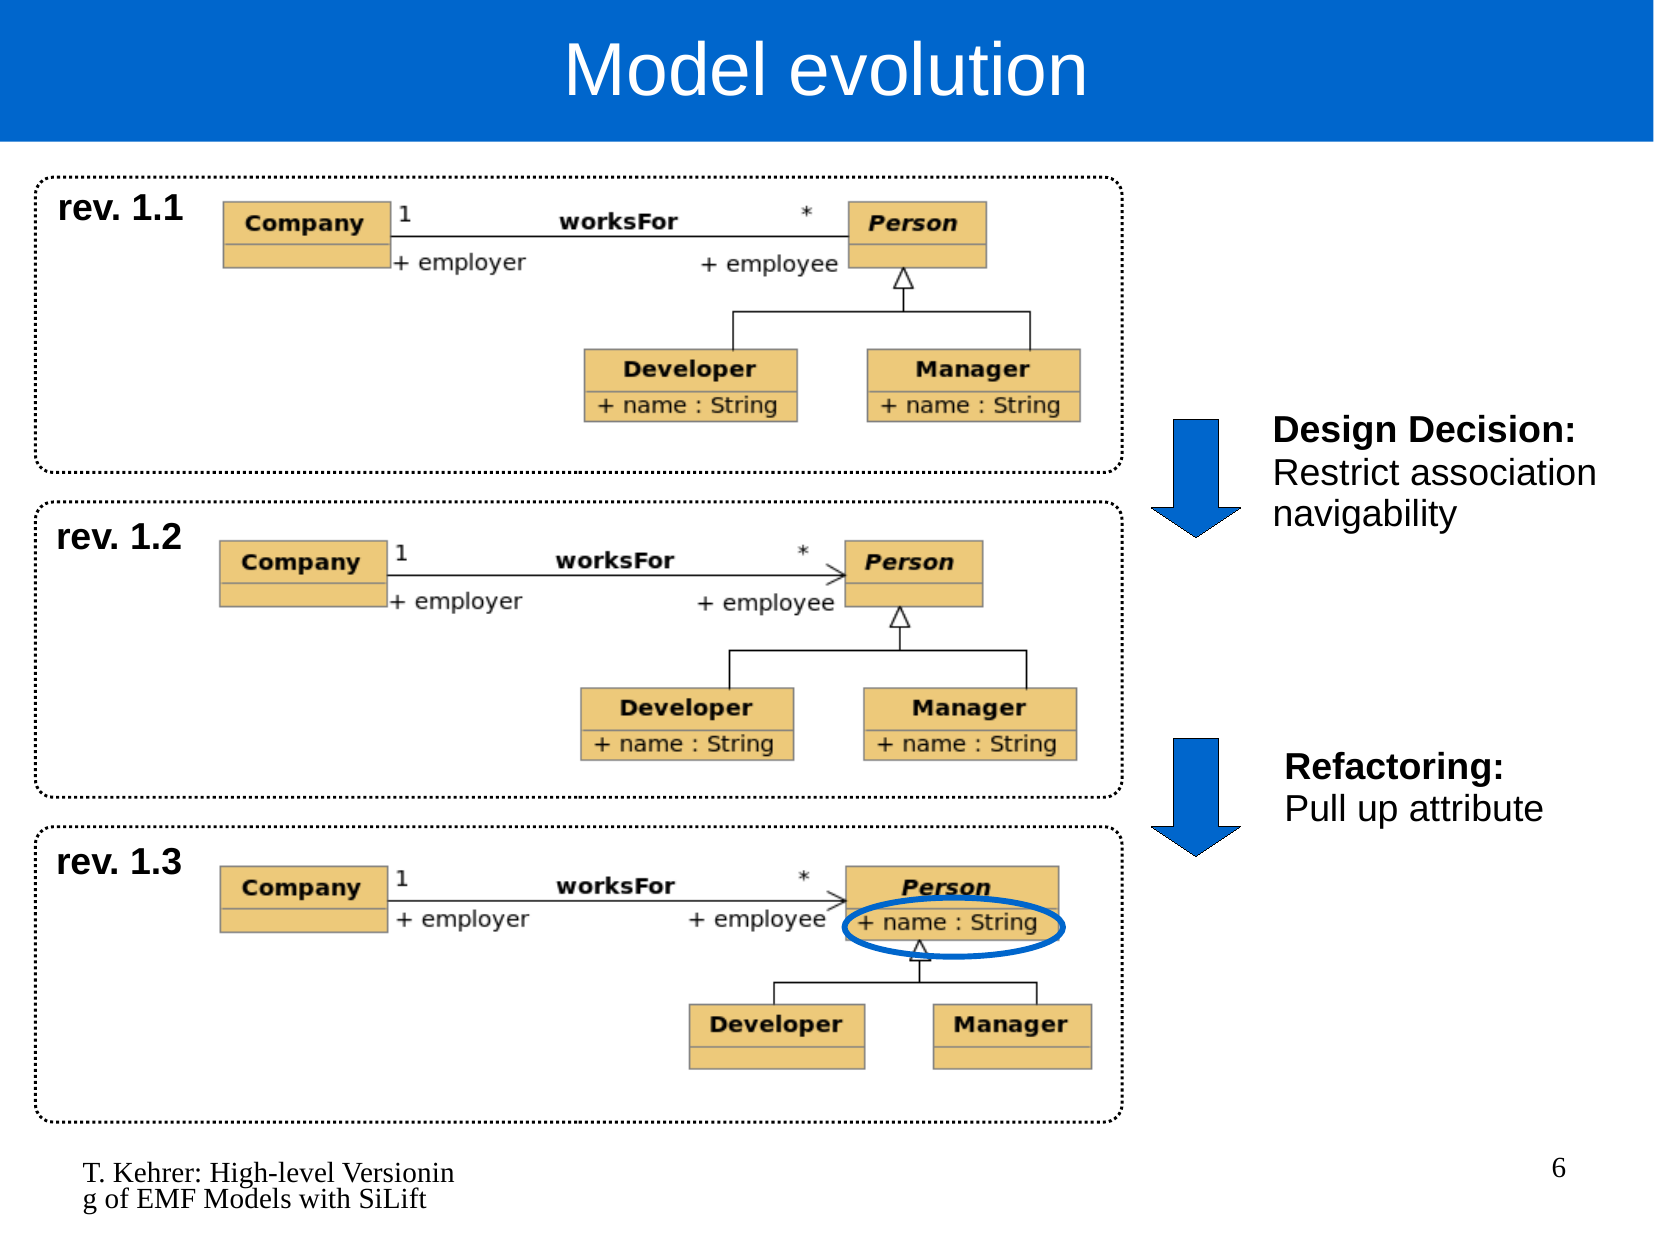

# Model evolution
rev. 1.1
Design Decision:
Restrict association
navigability
rev. 1.2
Refactoring:
Pull up attribute
rev. 1.3
6
T. Kehrer: High-level Versioning of EMF Models with SiLift